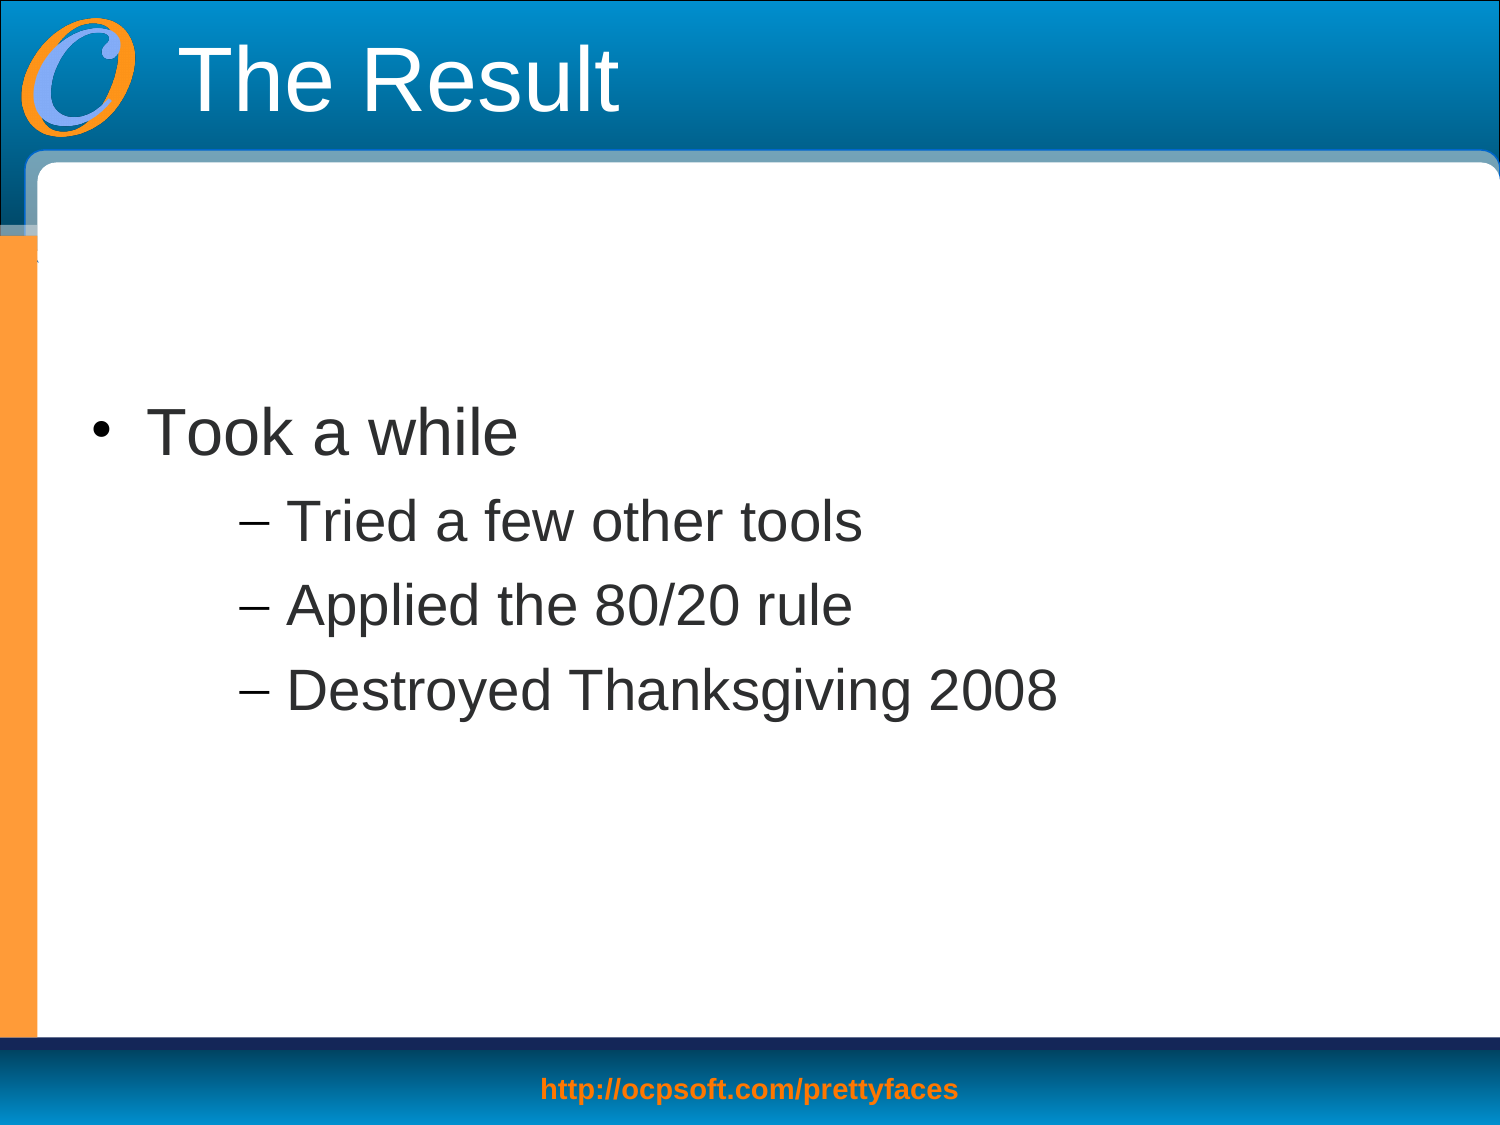

# The Result
Took a while
Tried a few other tools
Applied the 80/20 rule
Destroyed Thanksgiving 2008